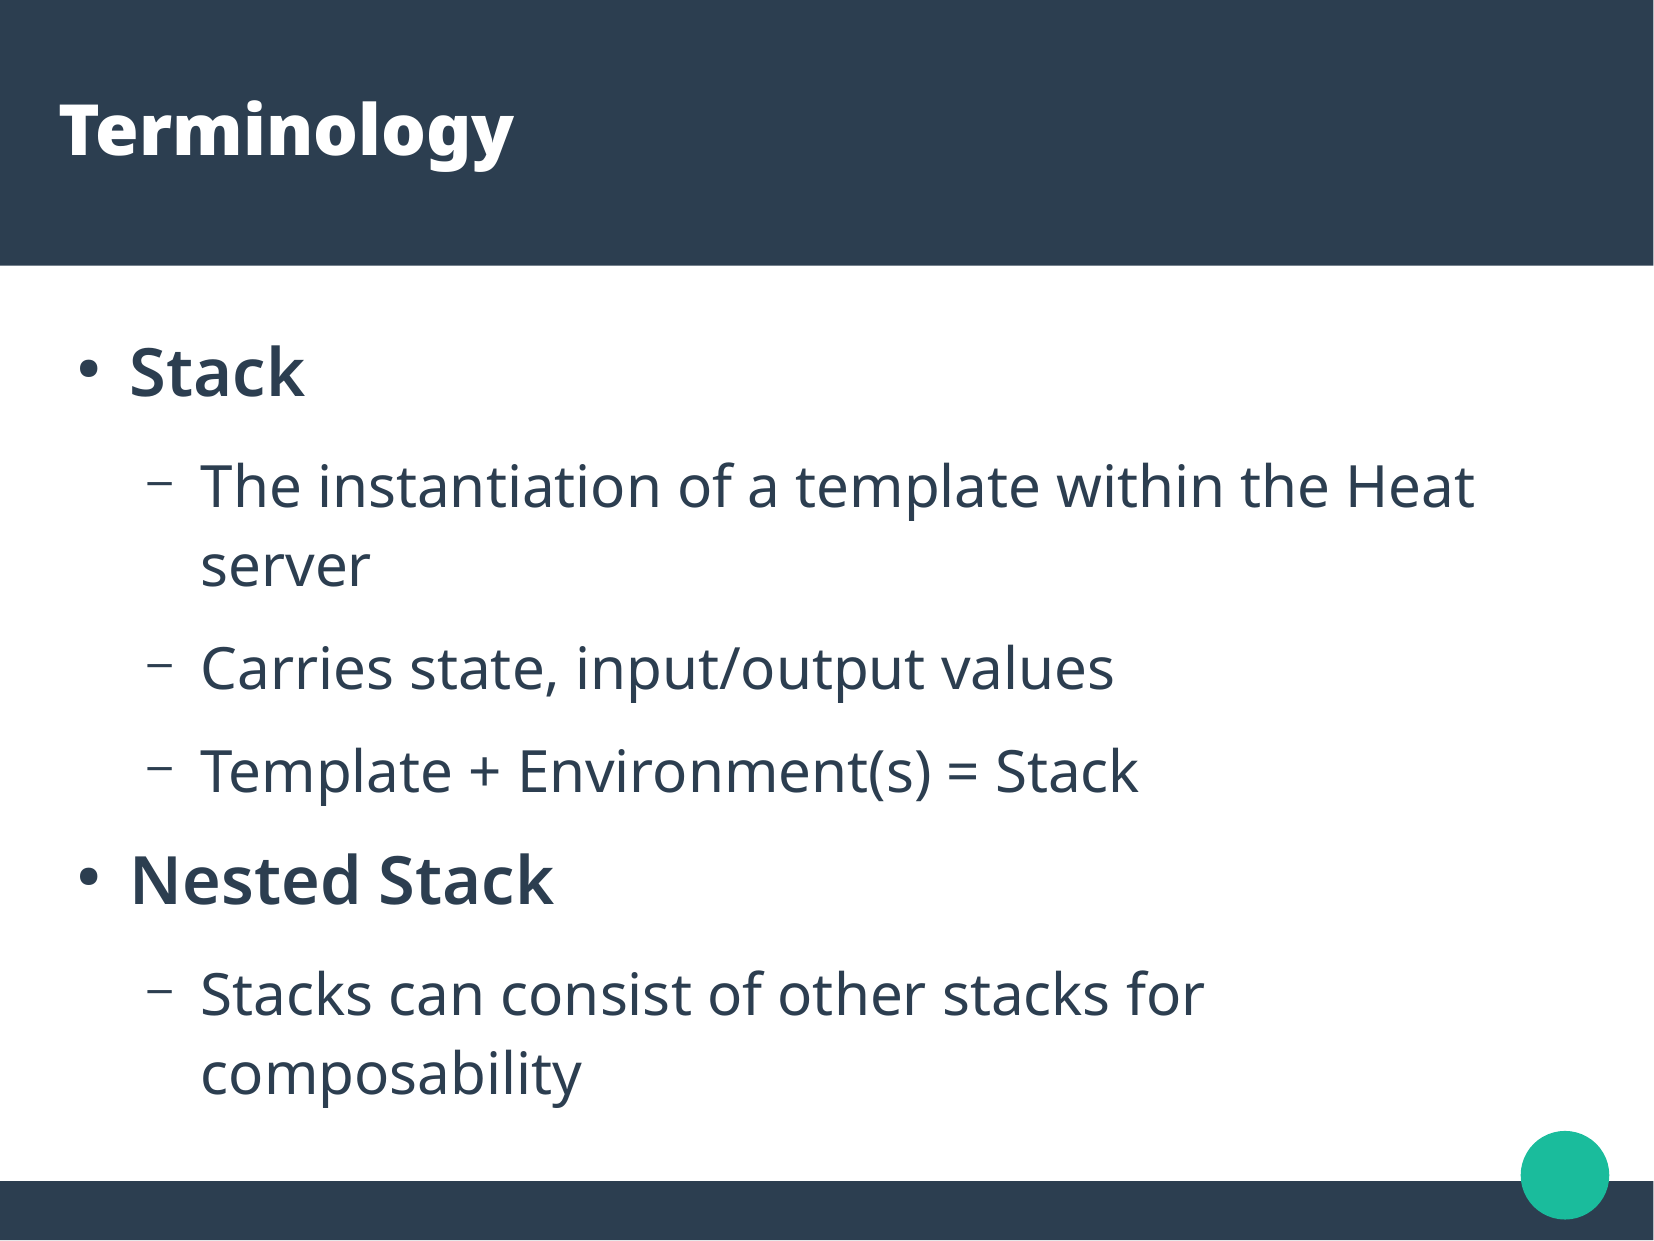

# Terminology
Stack
The instantiation of a template within the Heat server
Carries state, input/output values
Template + Environment(s) = Stack
Nested Stack
Stacks can consist of other stacks for composability